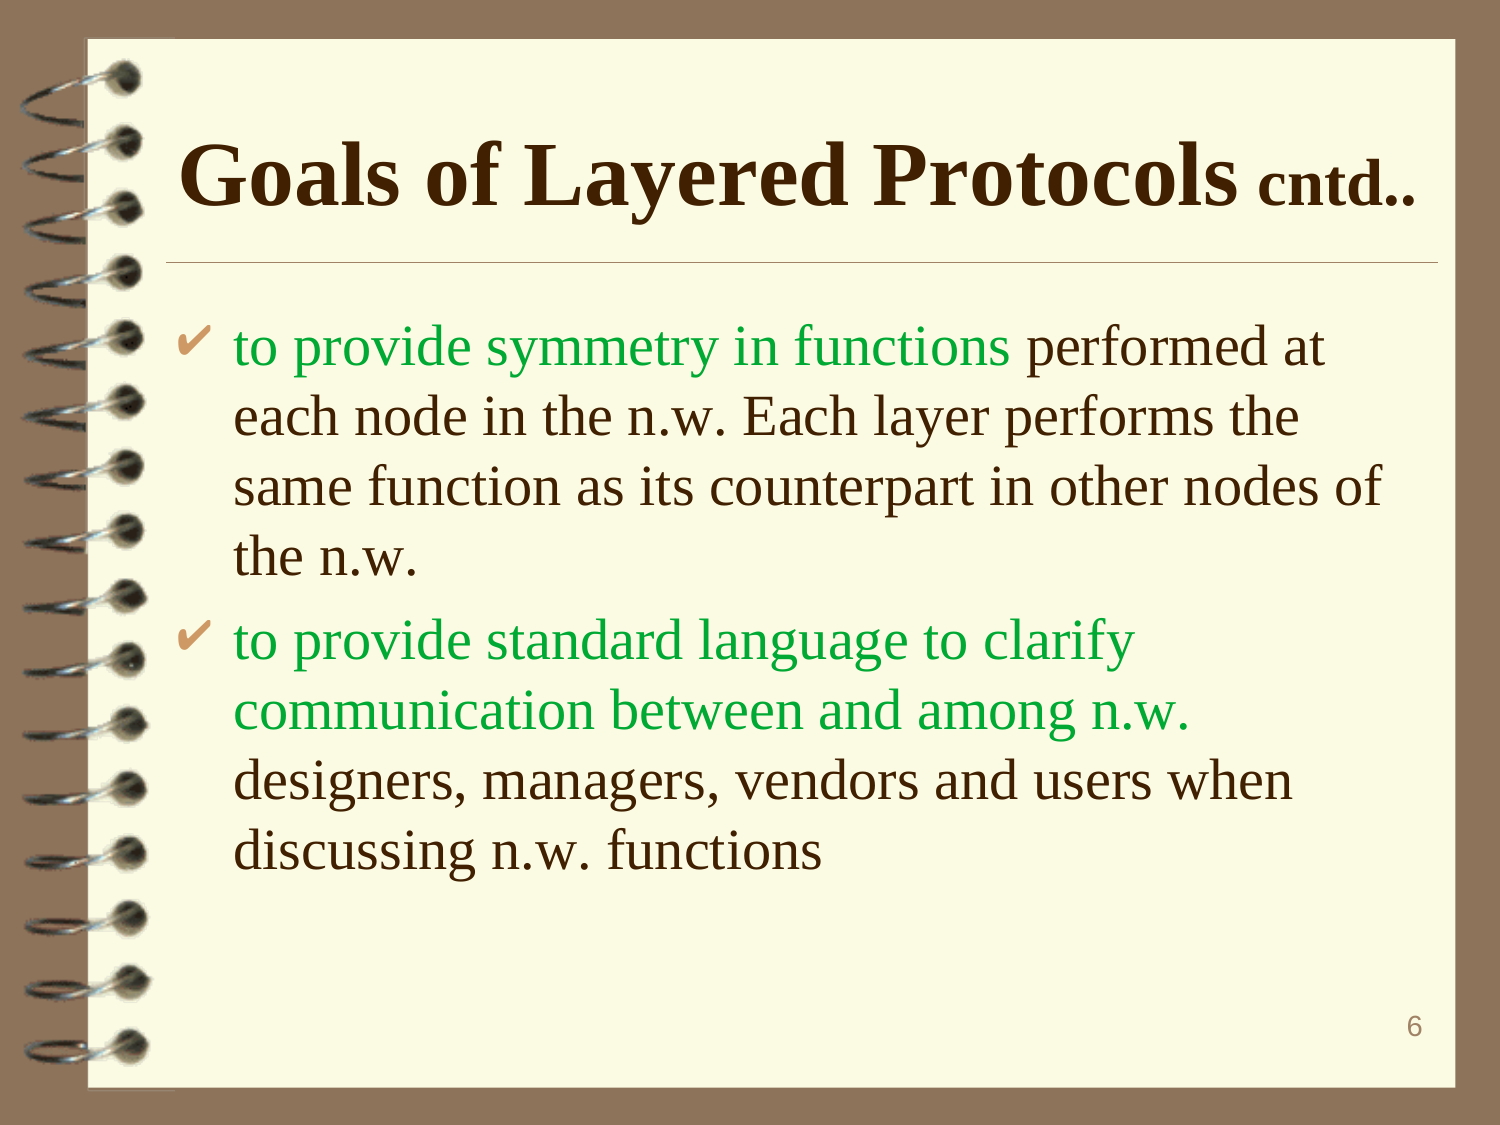

# Goals of Layered Protocols cntd..
to provide symmetry in functions performed at each node in the n.w. Each layer performs the same function as its counterpart in other nodes of the n.w.
to provide standard language to clarify communication between and among n.w. designers, managers, vendors and users when discussing n.w. functions
6